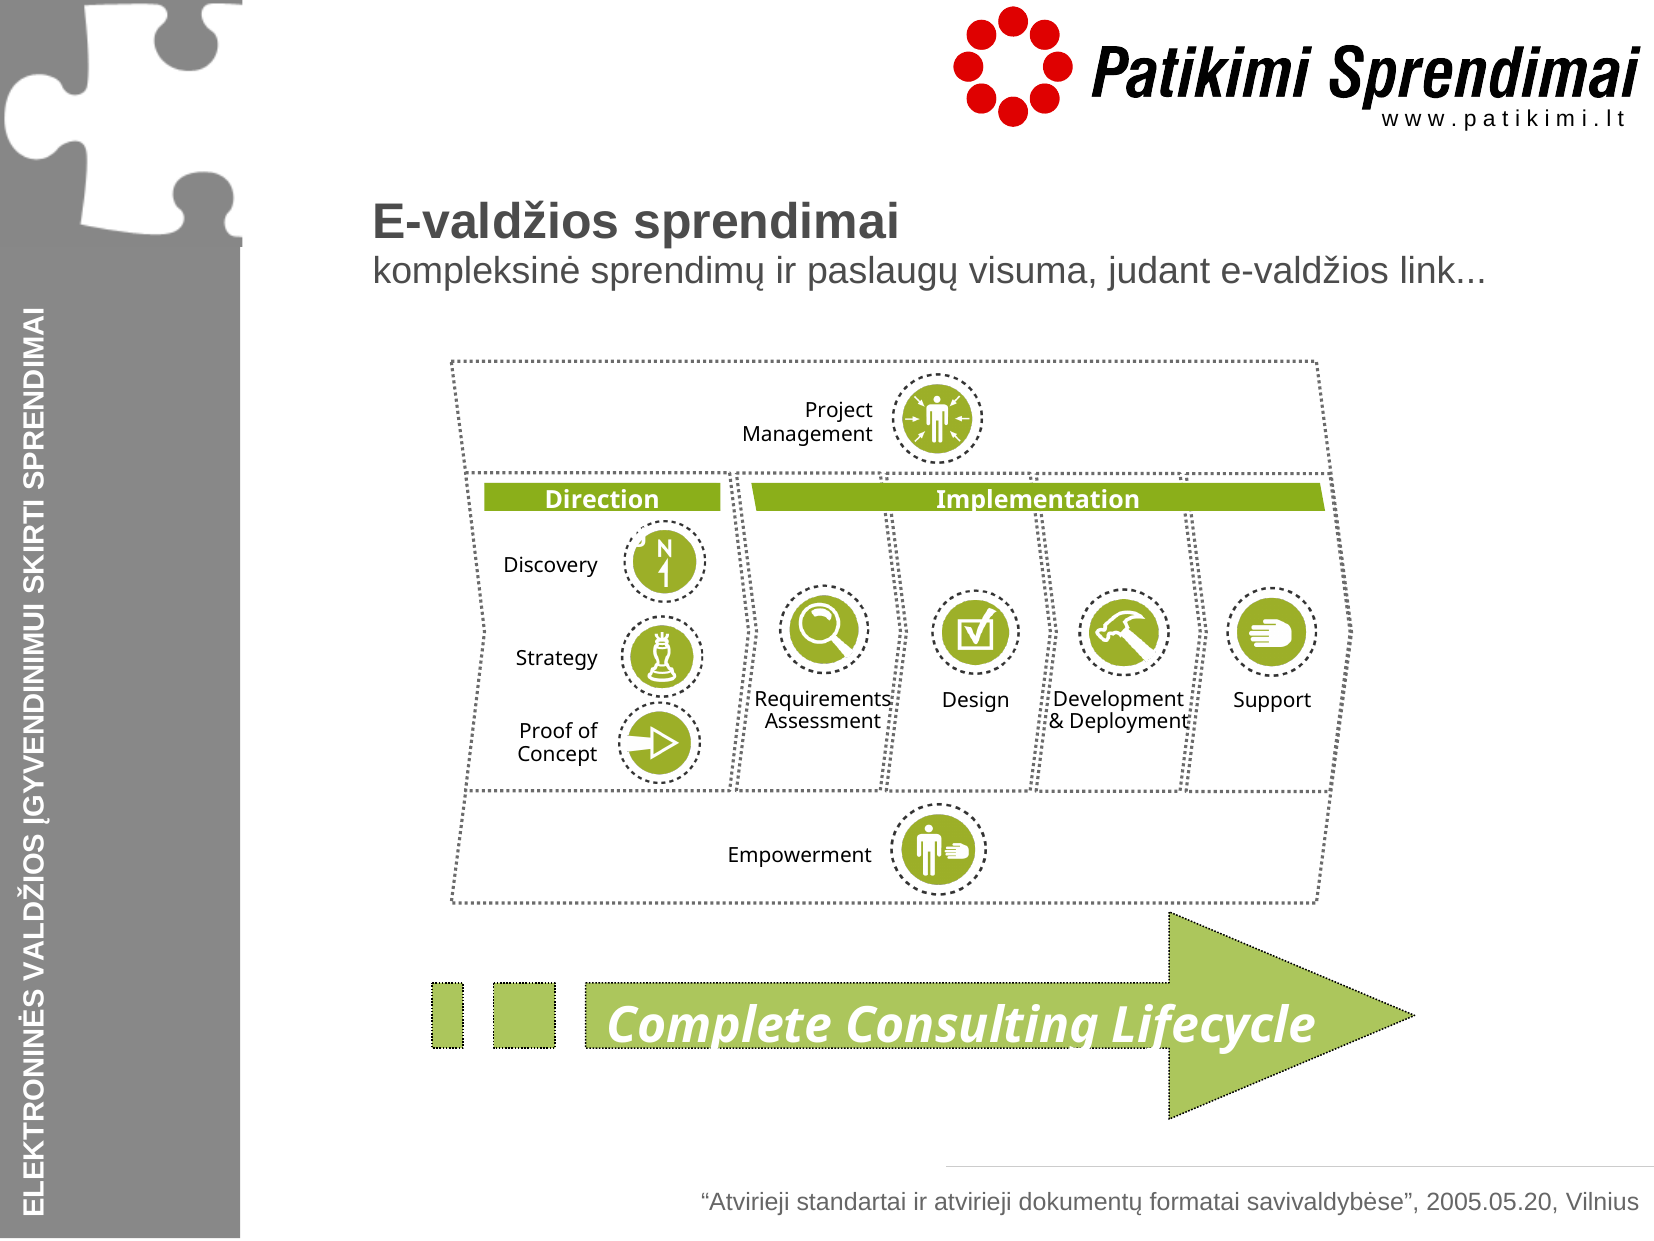

E-valdžios sprendimai
kompleksinė sprendimų ir paslaugų visuma, judant e-valdžios link...
Project Management
Requirements Assessment
Design
Development
& Deployment
Support
Implementation
Direction Setting
Discovery
Strategy
Proof of
Concept
Empowerment
Complete Consulting Lifecycle